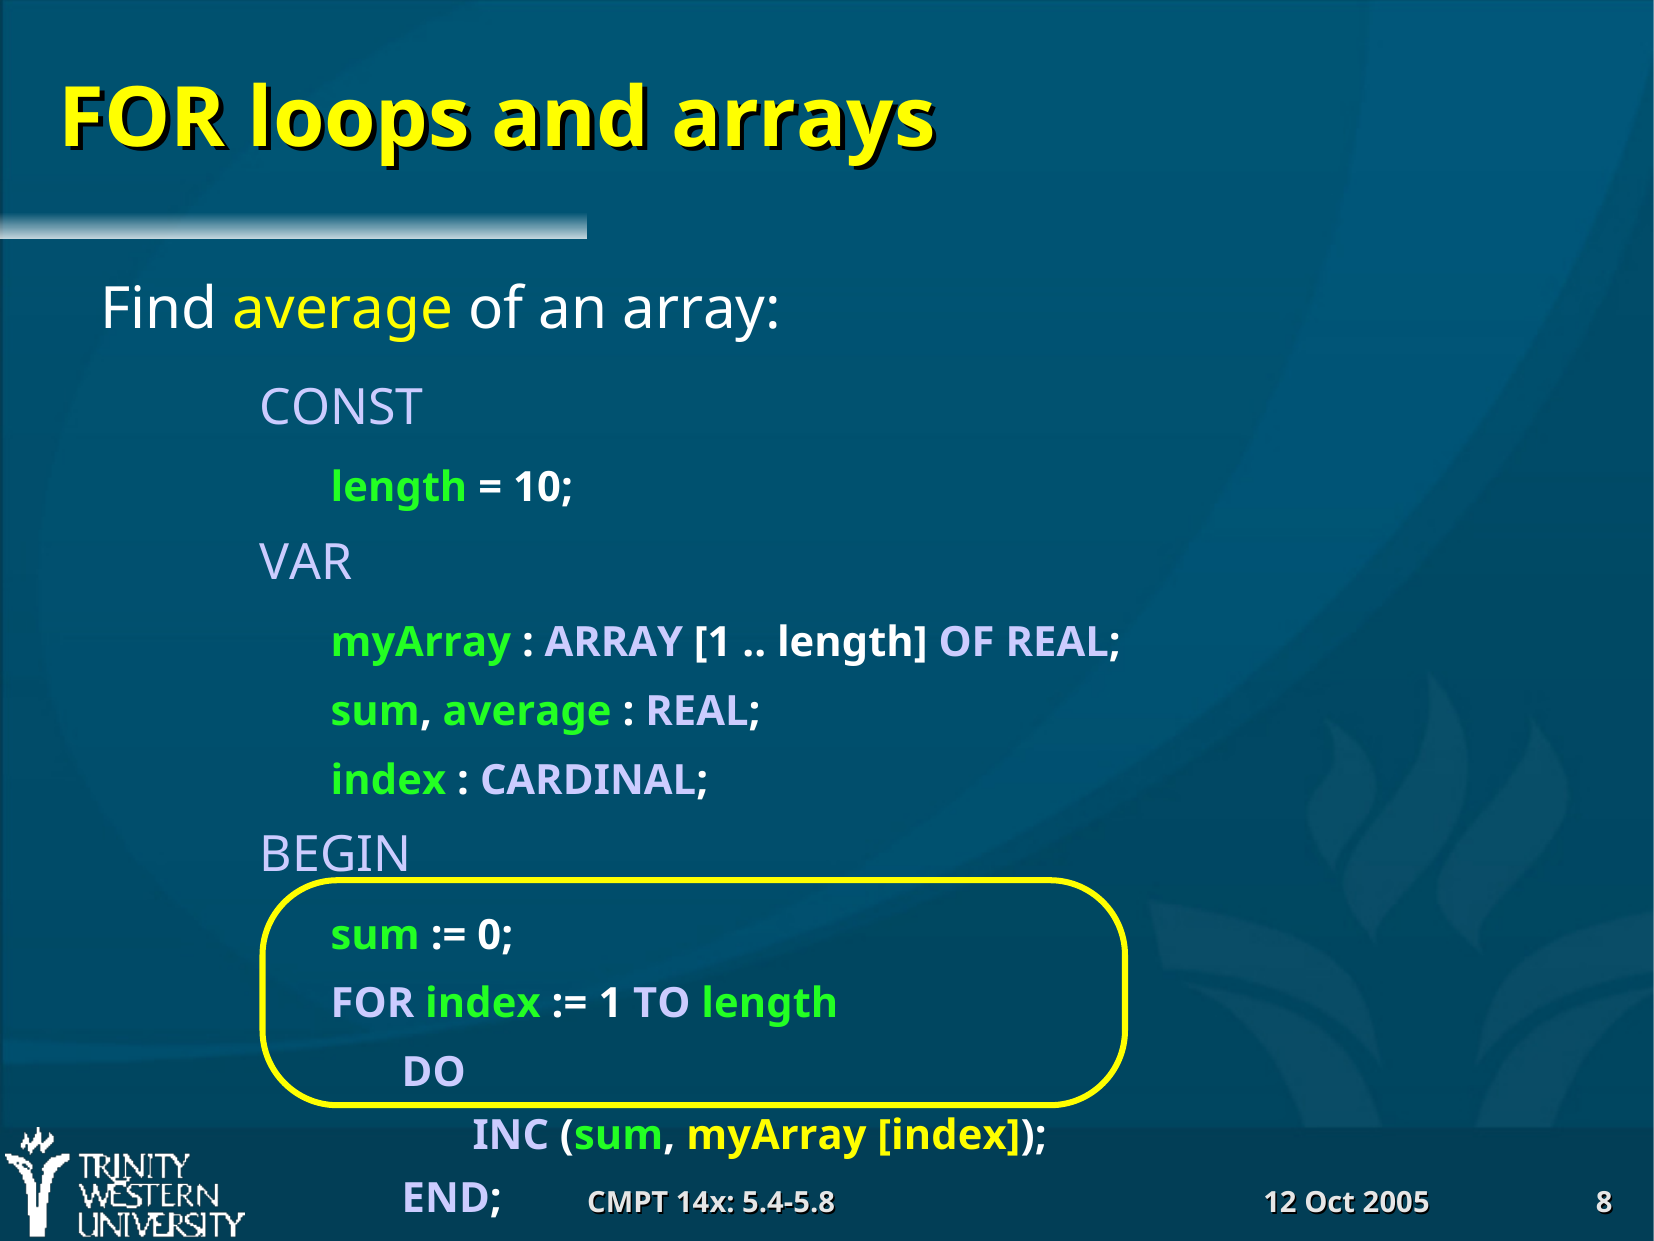

# FOR loops and arrays
Find average of an array:
CONST
length = 10;
VAR
myArray : ARRAY [1 .. length] OF REAL;
sum, average : REAL;
index : CARDINAL;
BEGIN
sum := 0;
FOR index := 1 TO length
DO
INC (sum, myArray [index]);
END;
average := sum / length;
CMPT 14x: 5.4-5.8
12 Oct 2005
8